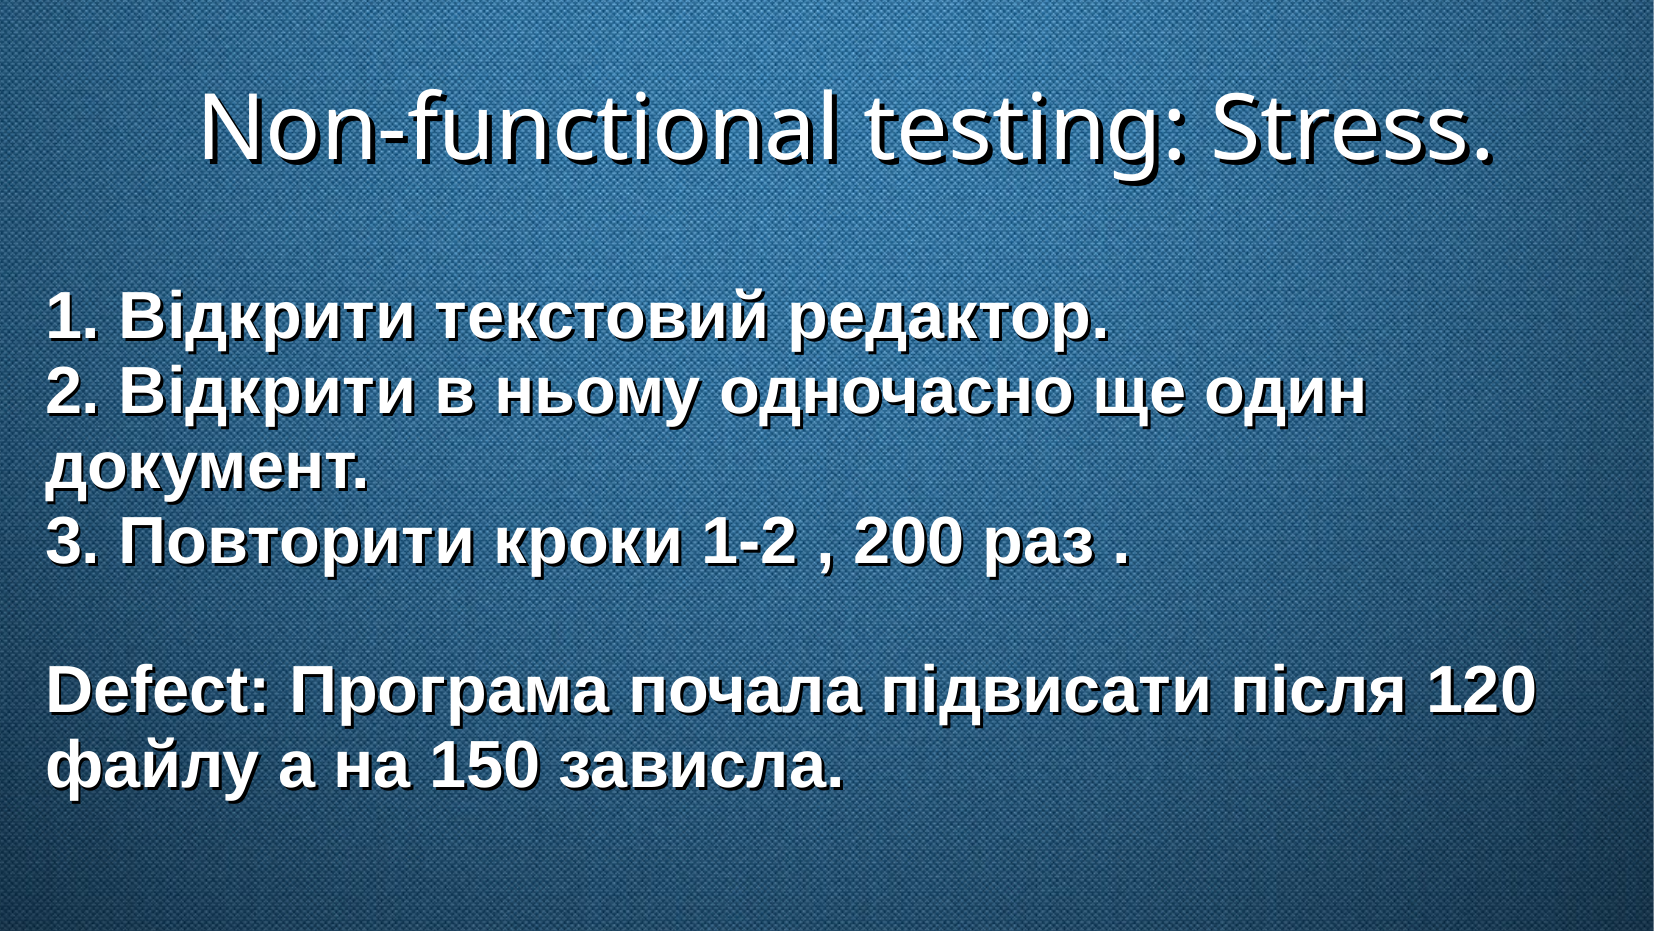

# Non-functional testing: Stress.
1. Відкрити текстовий редактор.
2. Відкрити в ньому одночасно ще один документ.
3. Повторити кроки 1-2 , 200 раз .
Defect: Програма почала підвисати після 120 файлу а на 150 зависла.